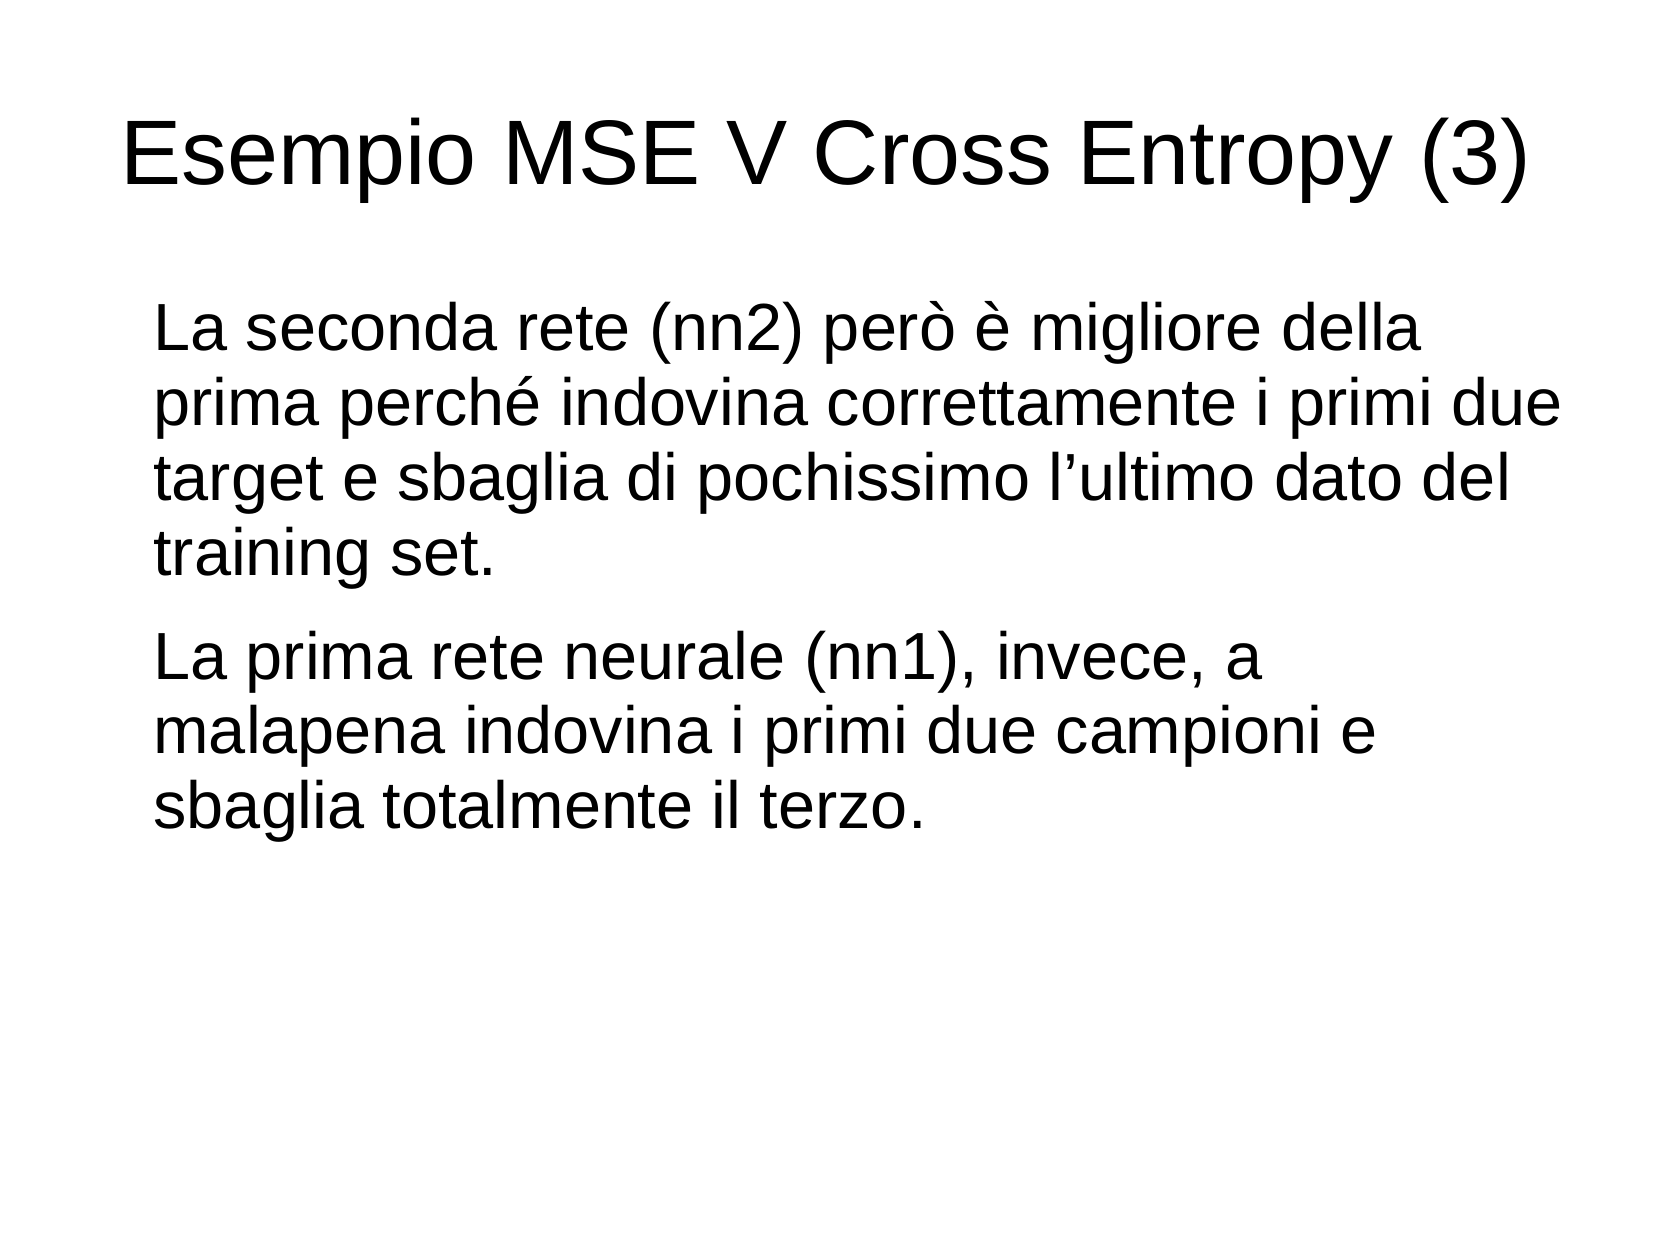

# Esempio MSE V Cross Entropy (3)
La seconda rete (nn2) però è migliore della prima perché indovina correttamente i primi due target e sbaglia di pochissimo l’ultimo dato del training set.
La prima rete neurale (nn1), invece, a malapena indovina i primi due campioni e sbaglia totalmente il terzo.